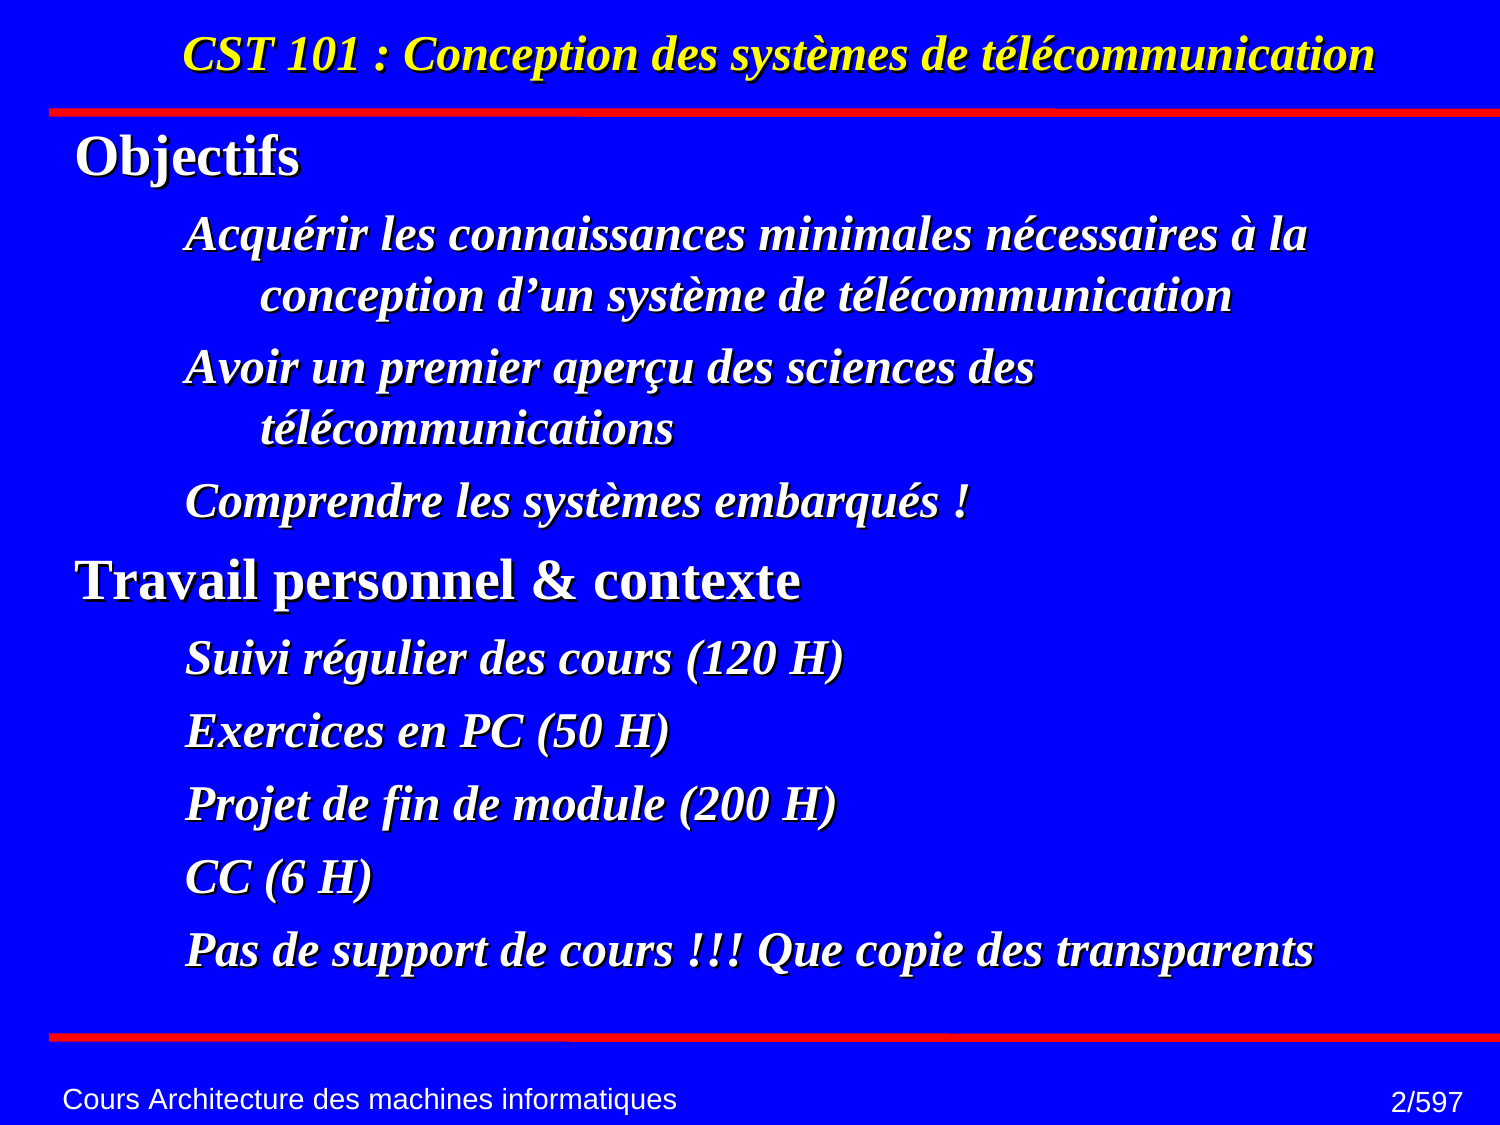

# CST 101 : Conception des systèmes de télécommunication
Objectifs
Acquérir les connaissances minimales nécessaires à la conception d’un système de télécommunication
Avoir un premier aperçu des sciences des télécommunications
Comprendre les systèmes embarqués !
Travail personnel & contexte
Suivi régulier des cours (120 H)
Exercices en PC (50 H)
Projet de fin de module (200 H)
CC (6 H)
Pas de support de cours !!! Que copie des transparents